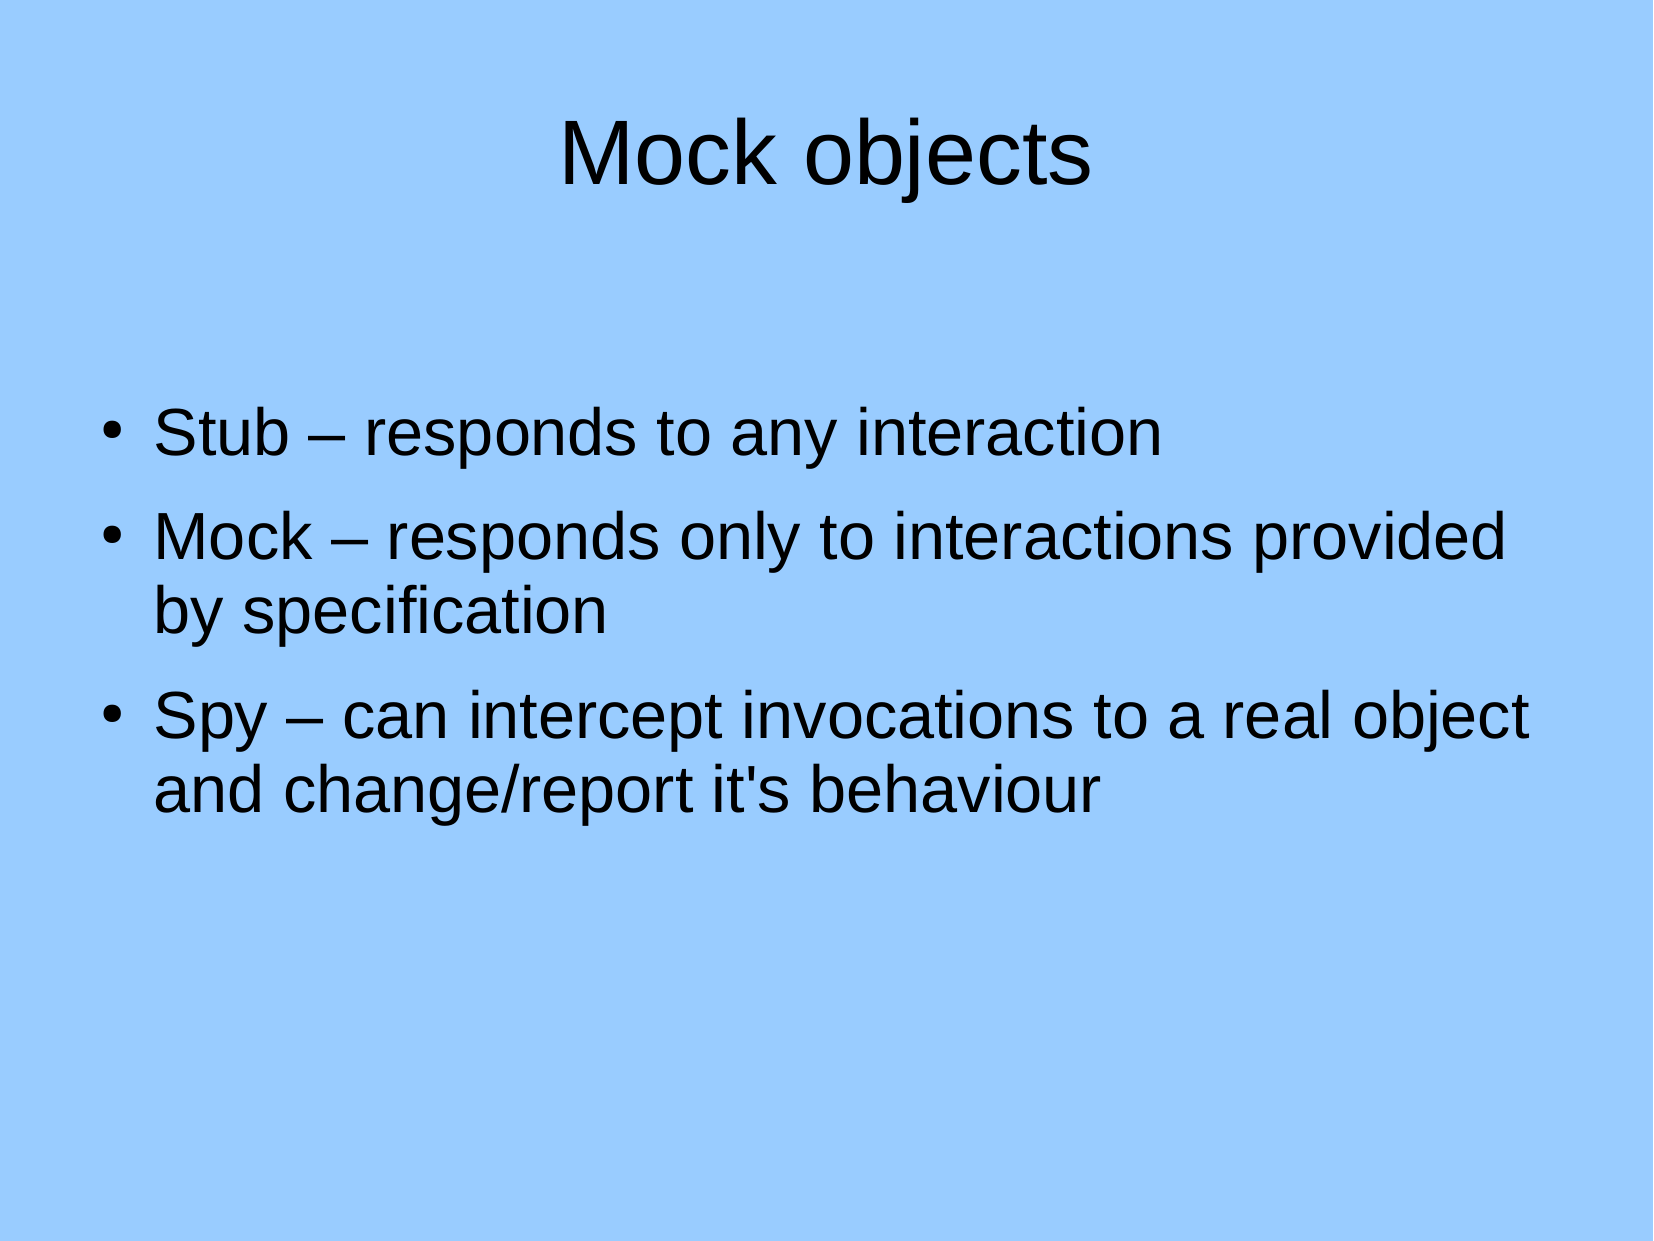

# Mock objects
Stub – responds to any interaction
Mock – responds only to interactions provided by specification
Spy – can intercept invocations to a real object and change/report it's behaviour